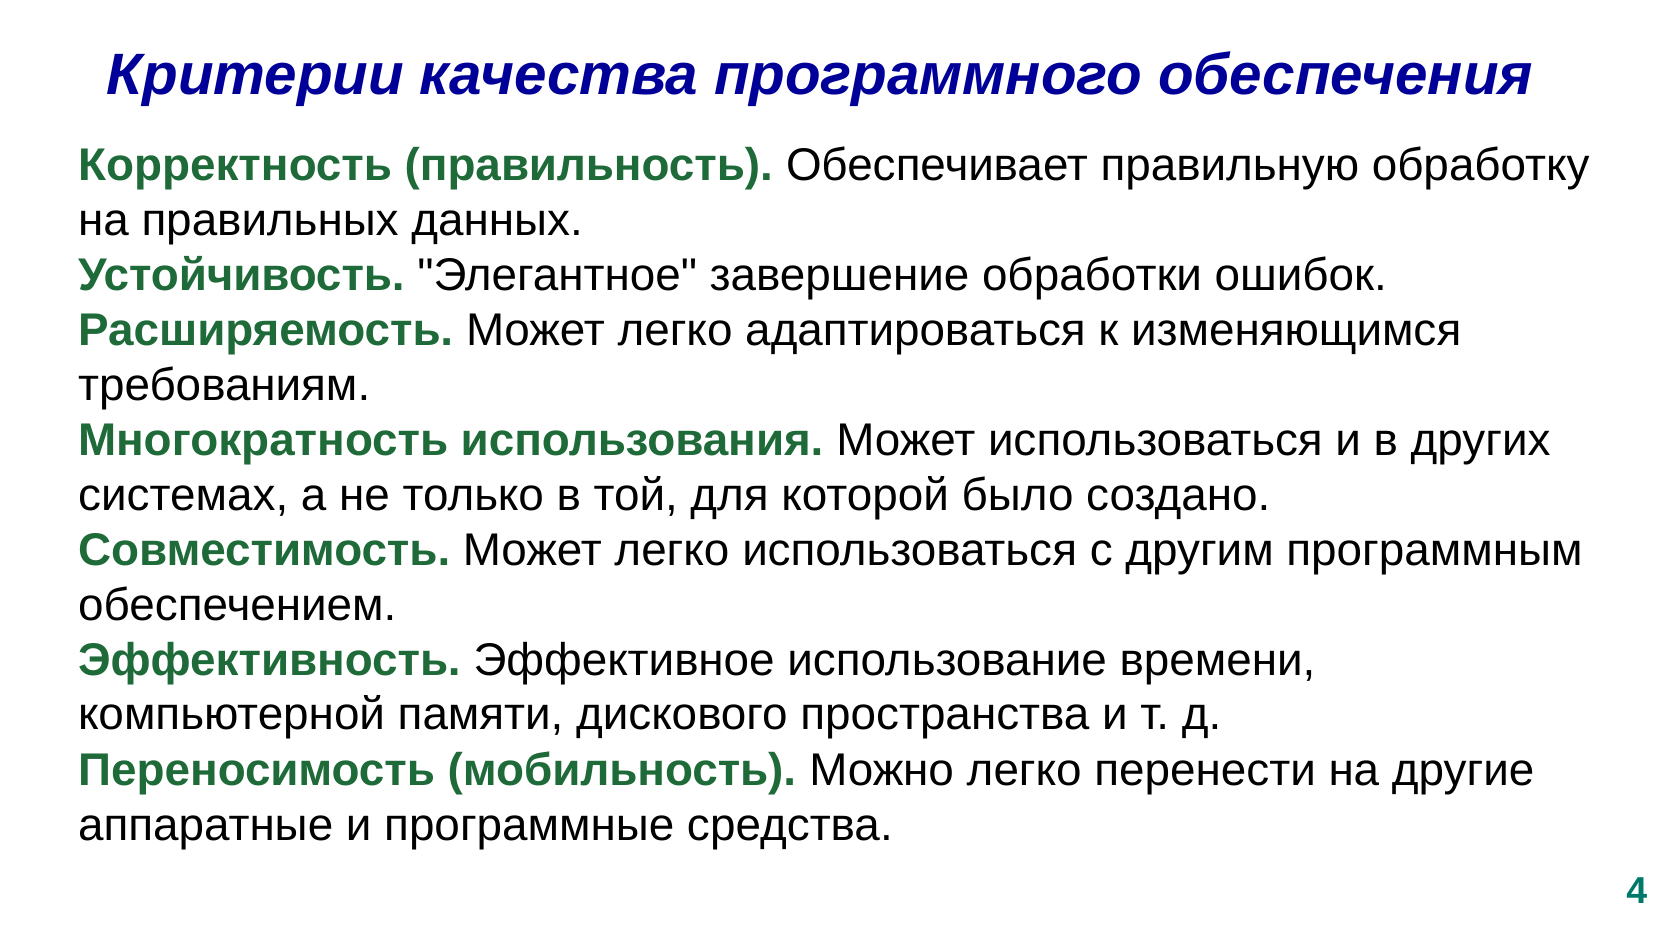

Критерии качества программного обеспечения
Корректность (правильность). Обеспечивает правильную обработку на правильных данных.
Устойчивость. "Элегантное" завершение обработки ошибок.
Расширяемость. Может легко адаптироваться к изменяющимся требованиям.
Многократность использования. Может использоваться и в других системах, а не только в той, для которой было создано.
Совместимость. Может легко использоваться с другим программным обеспечением.
Эффективность. Эффективное использование времени, компьютерной памяти, дискового пространства и т. д.
Переносимость (мобильность). Можно легко перенести на другие аппаратные и программные средства.